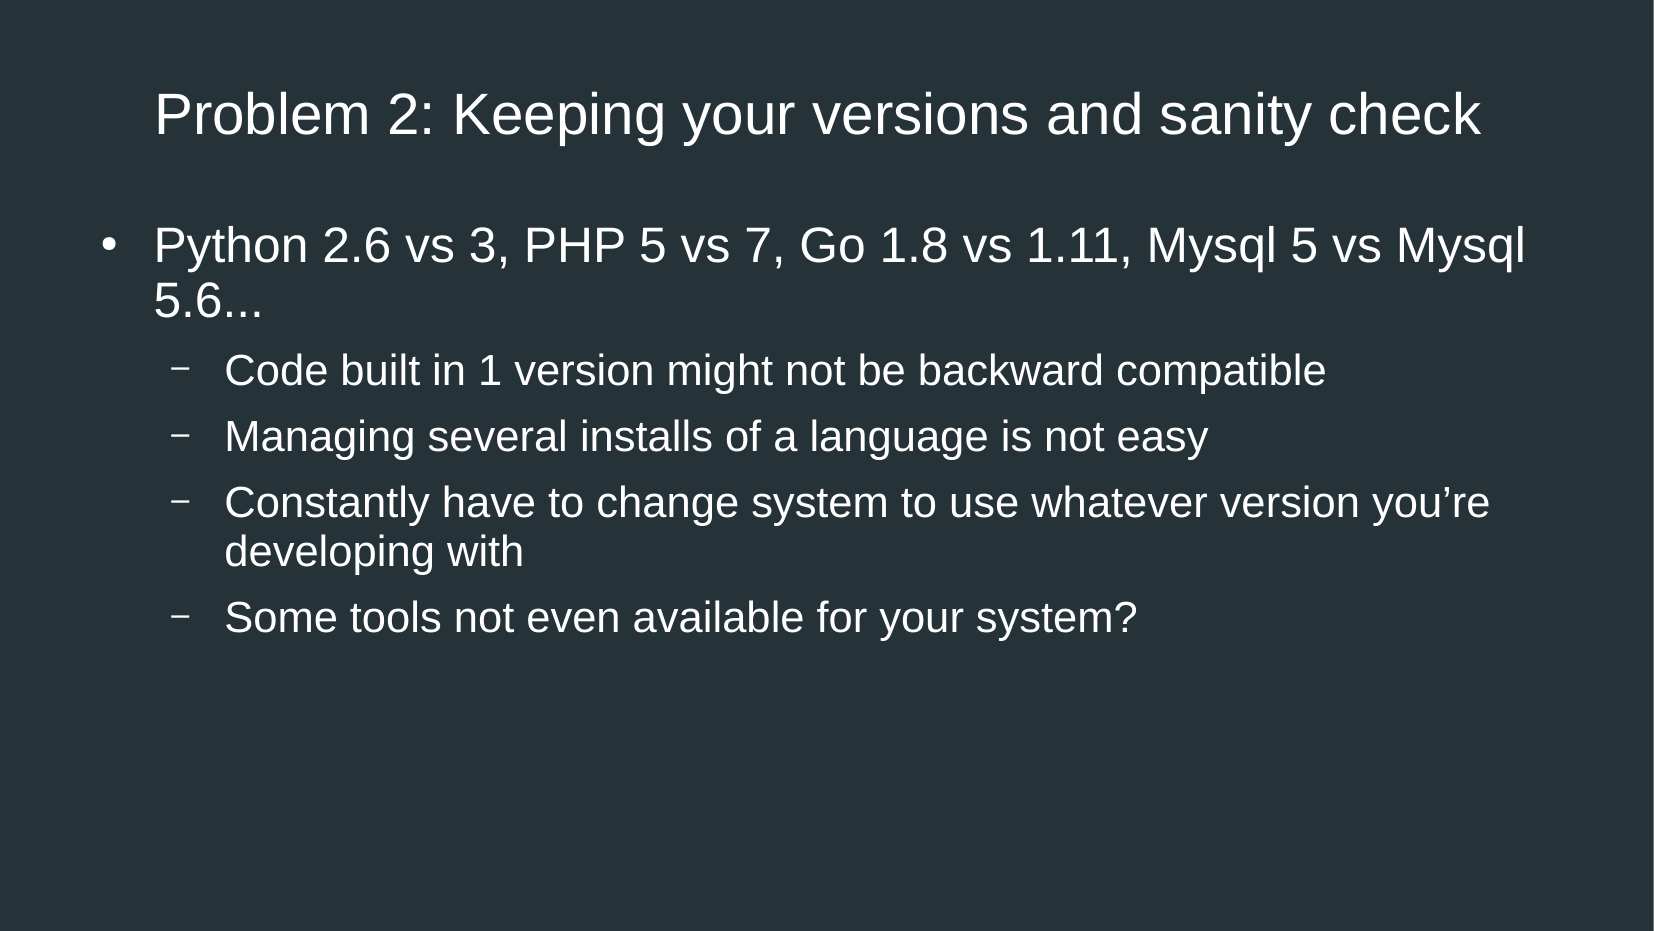

# Problem 2: Keeping your versions and sanity check
Python 2.6 vs 3, PHP 5 vs 7, Go 1.8 vs 1.11, Mysql 5 vs Mysql 5.6...
Code built in 1 version might not be backward compatible
Managing several installs of a language is not easy
Constantly have to change system to use whatever version you’re developing with
Some tools not even available for your system?